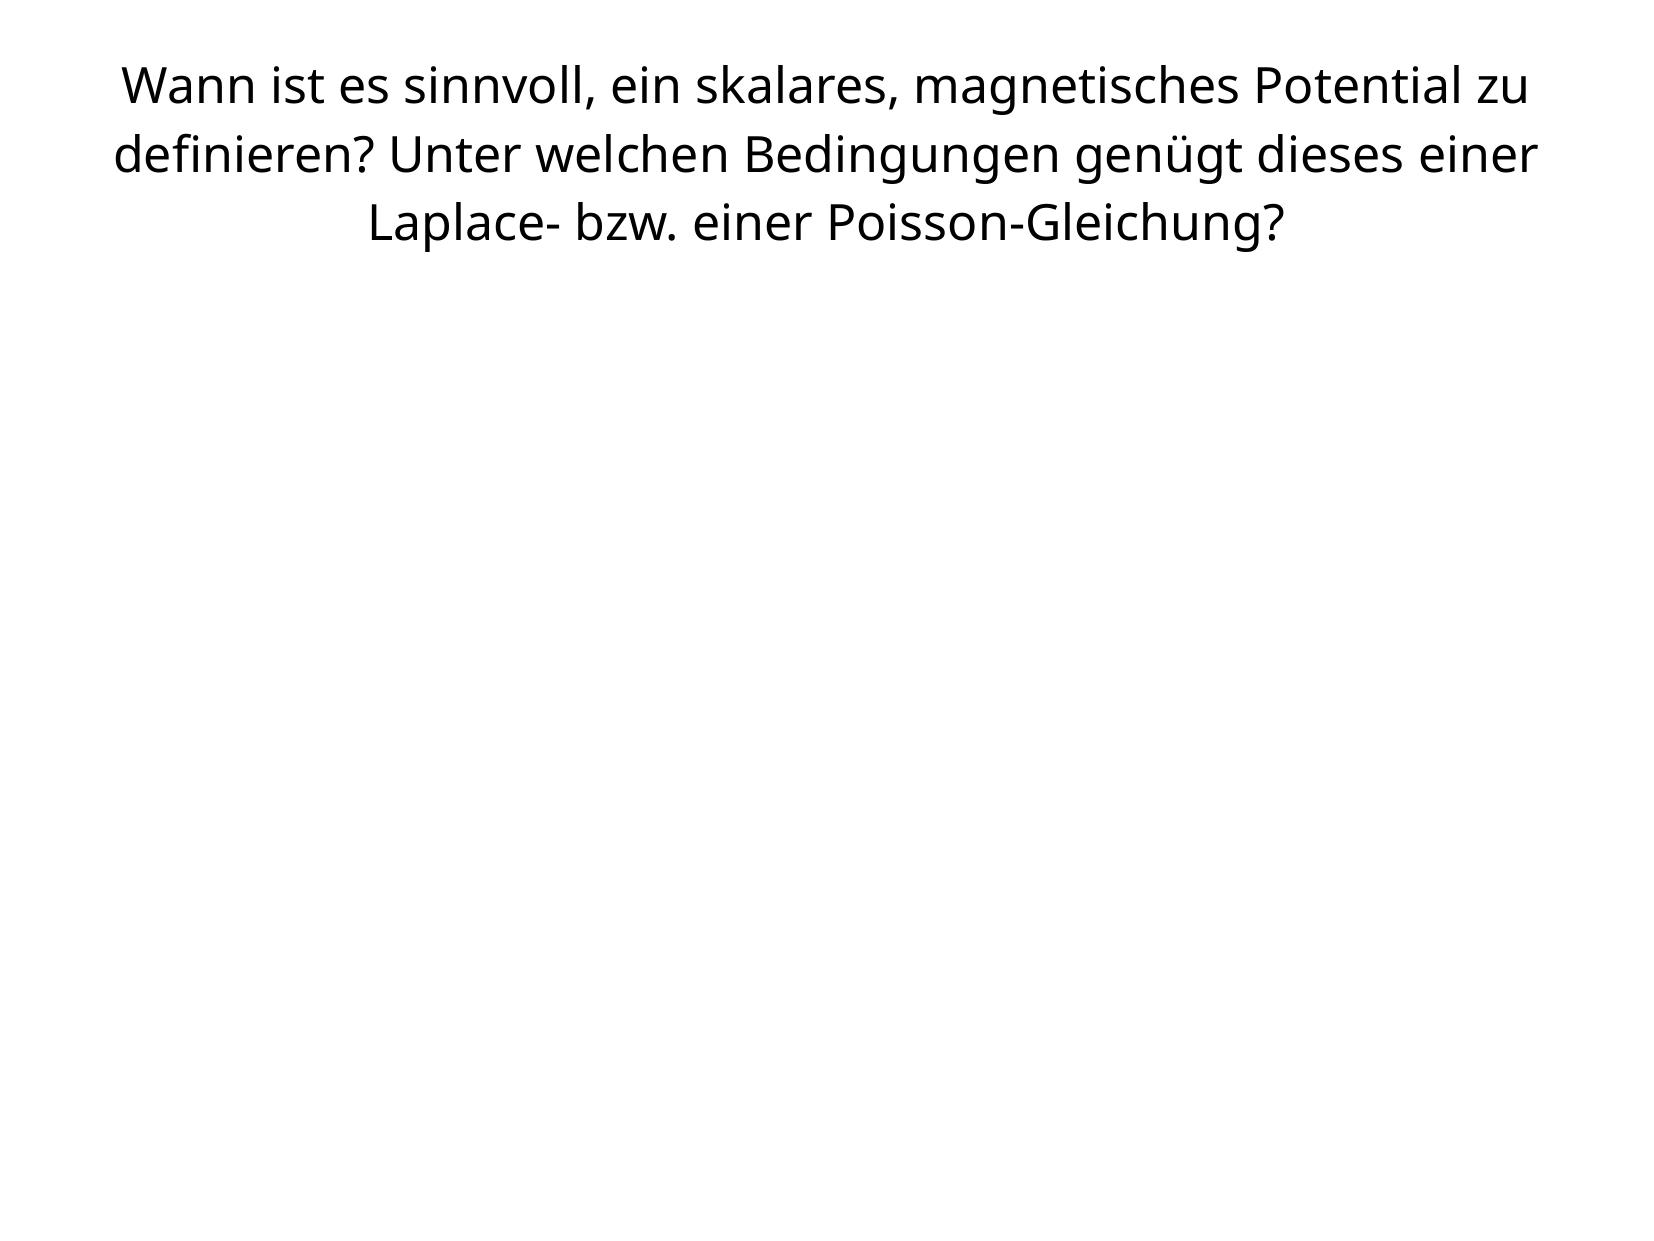

# Wann ist es sinnvoll, ein skalares, magnetisches Potential zu definieren? Unter welchen Bedingungen genügt dieses einer Laplace- bzw. einer Poisson-Gleichung?